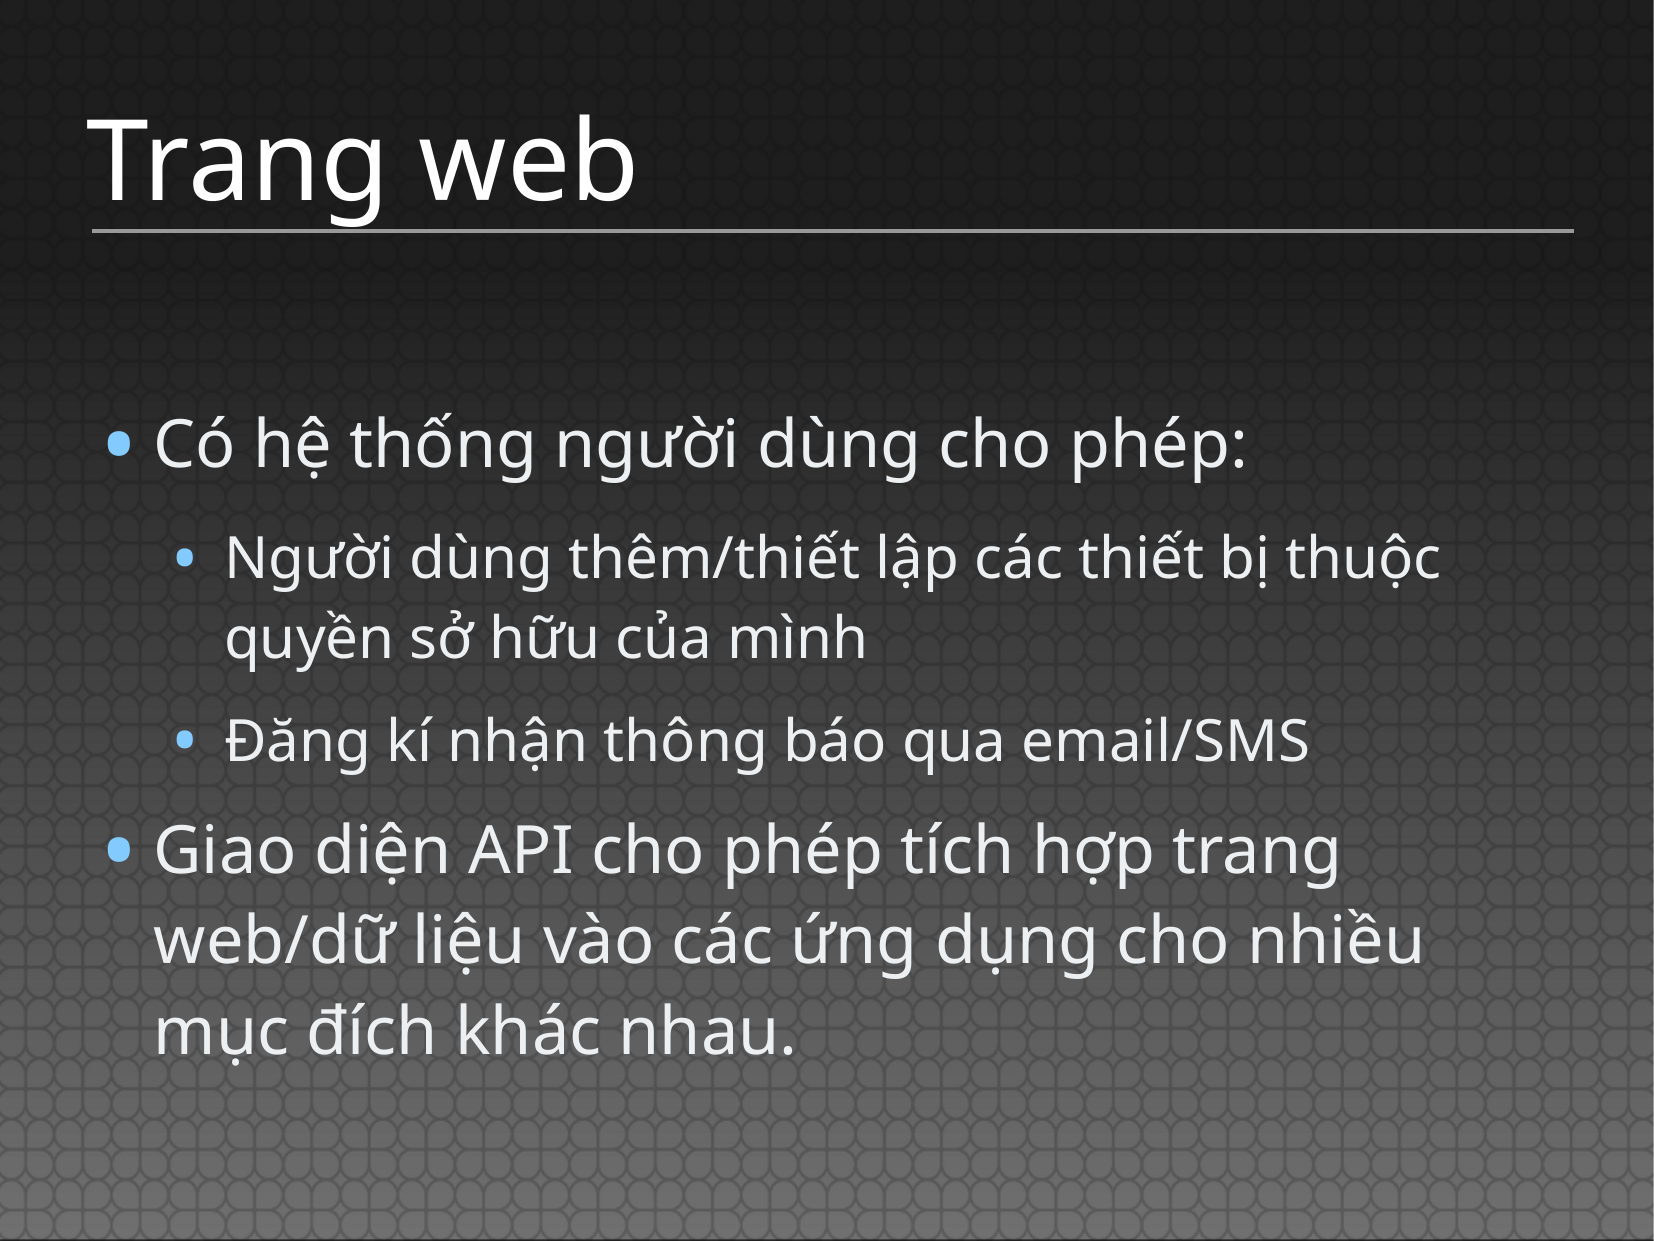

# Trang web
Có hệ thống người dùng cho phép:
Người dùng thêm/thiết lập các thiết bị thuộc quyền sở hữu của mình
Đăng kí nhận thông báo qua email/SMS
Giao diện API cho phép tích hợp trang web/dữ liệu vào các ứng dụng cho nhiều mục đích khác nhau.